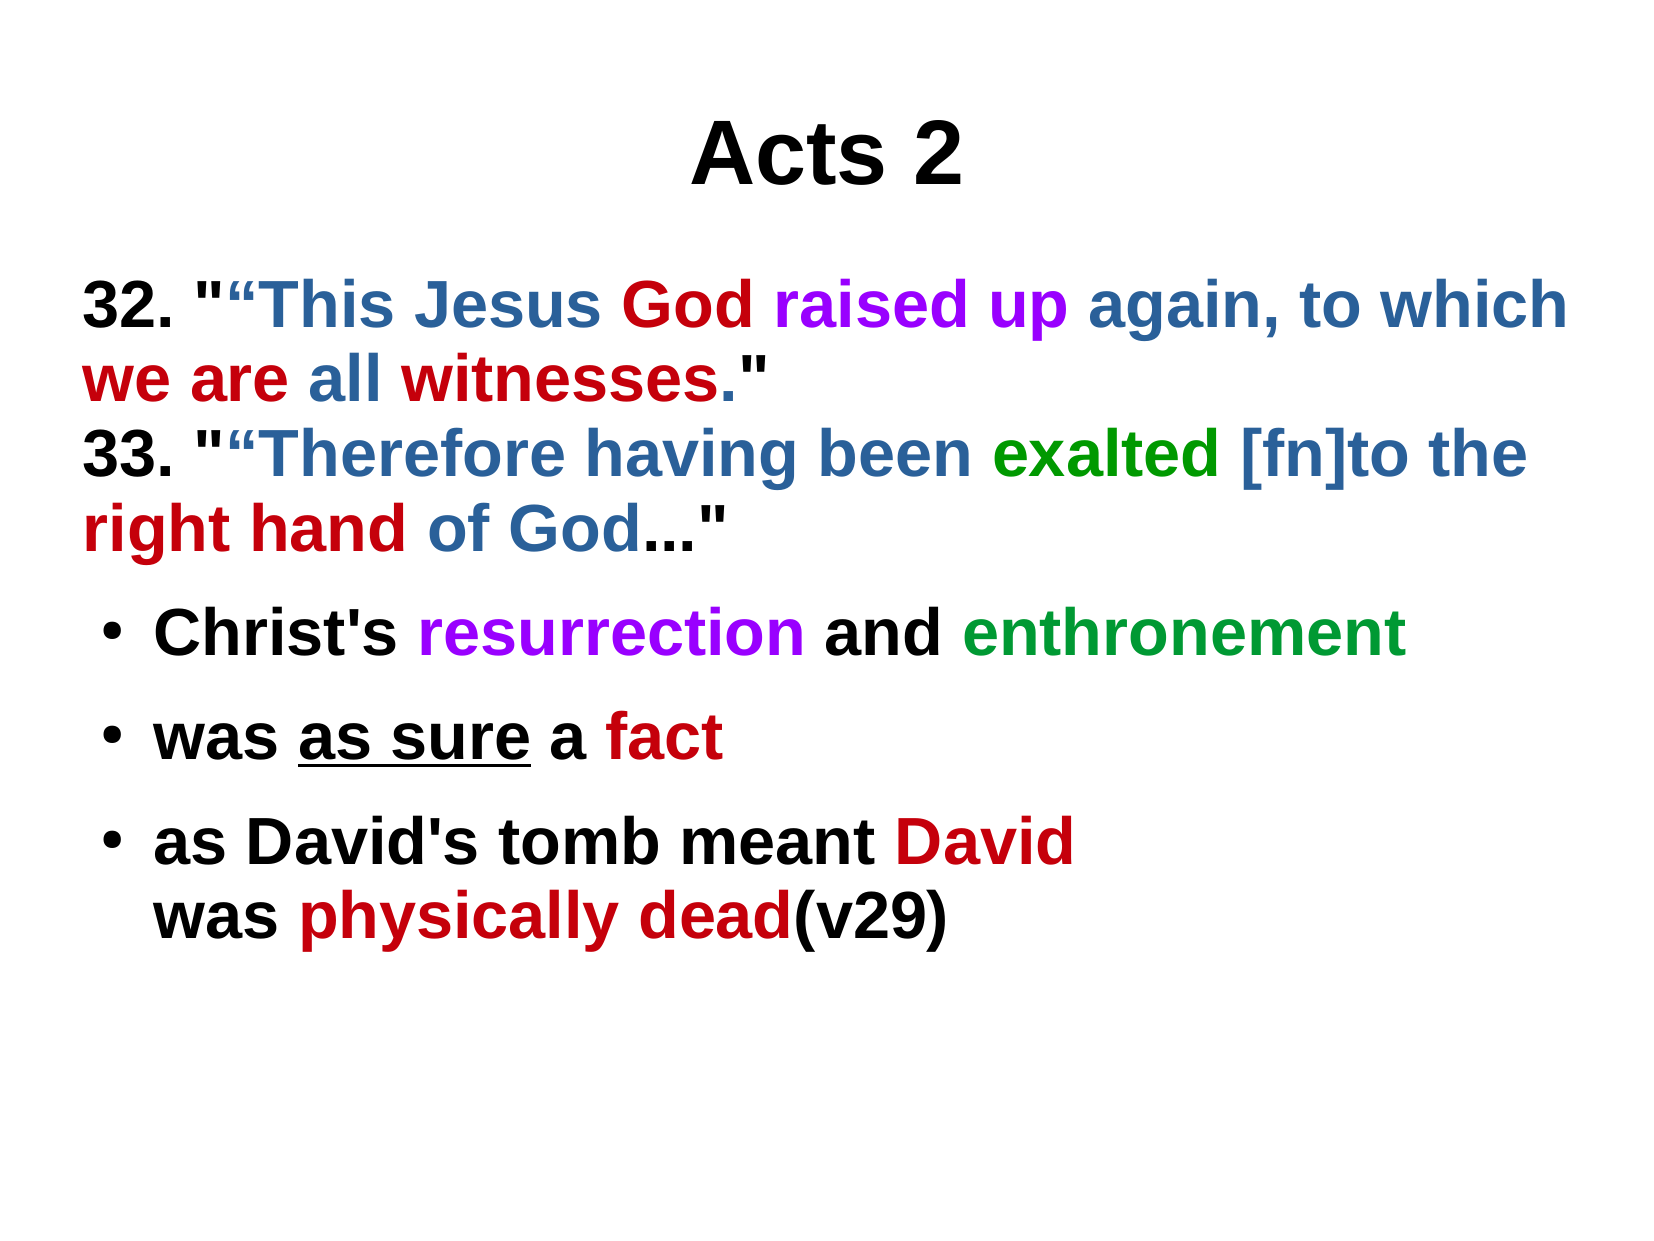

# Acts 2
32. "“This Jesus God raised up again, to which we are all witnesses."
33. "“Therefore having been exalted [fn]to the right hand of God..."
Christ's resurrection and enthronement
was as sure a fact
as David's tomb meant David
was physically dead(v29)